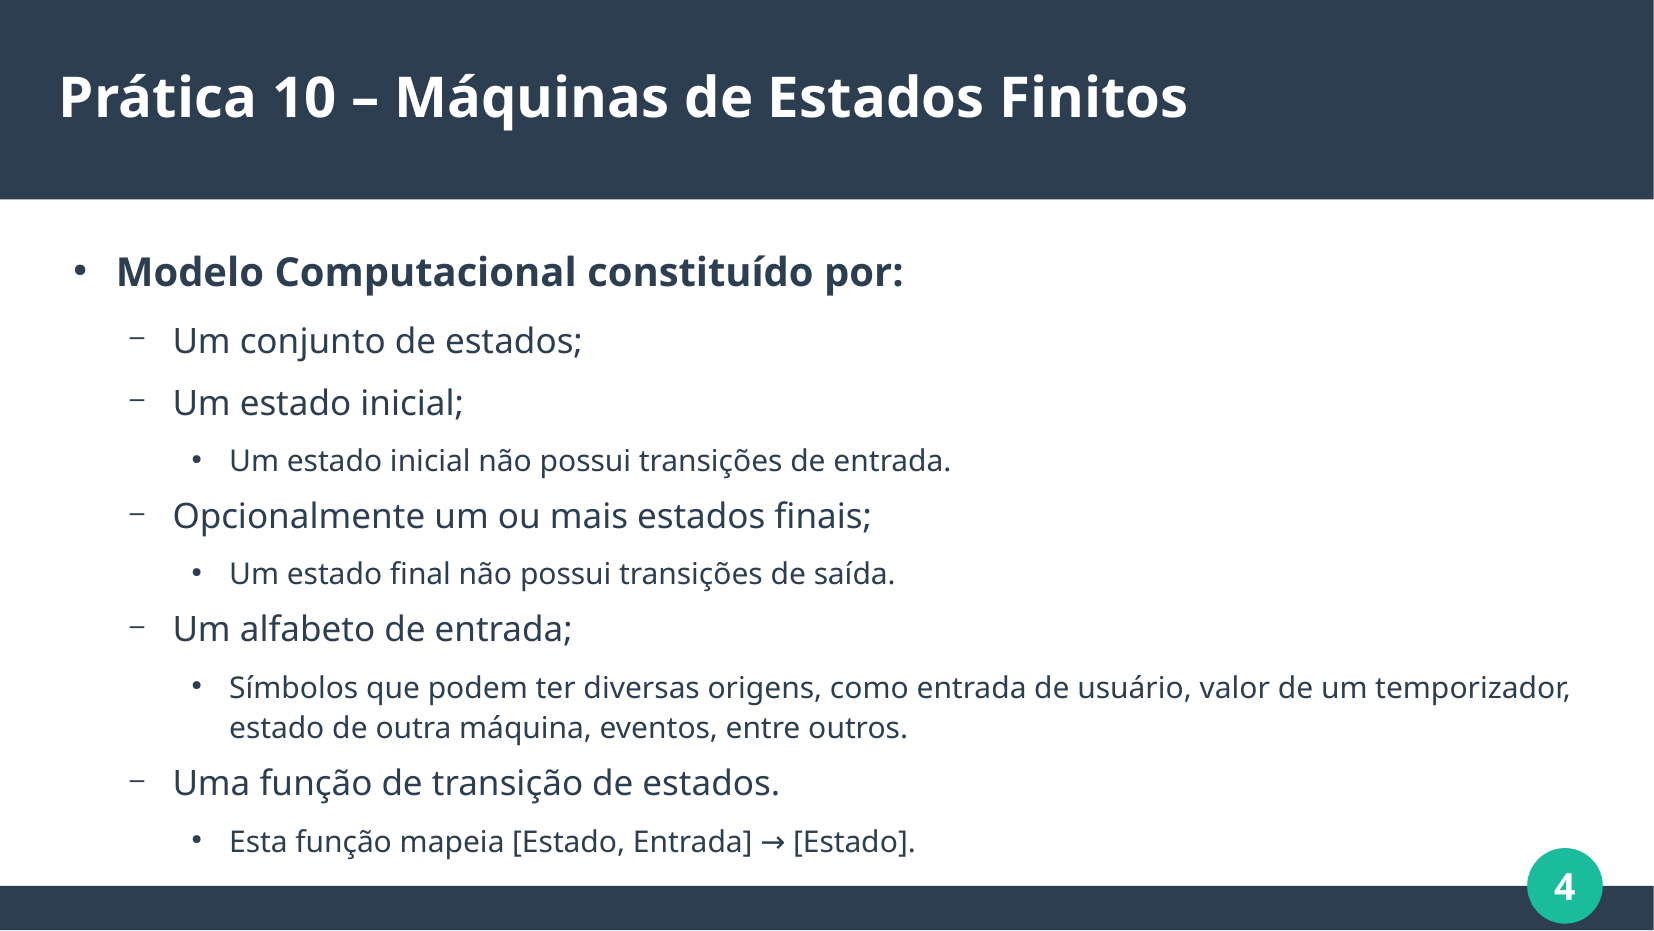

# Prática 10 – Máquinas de Estados Finitos
Modelo Computacional constituído por:
Um conjunto de estados;
Um estado inicial;
Um estado inicial não possui transições de entrada.
Opcionalmente um ou mais estados finais;
Um estado final não possui transições de saída.
Um alfabeto de entrada;
Símbolos que podem ter diversas origens, como entrada de usuário, valor de um temporizador, estado de outra máquina, eventos, entre outros.
Uma função de transição de estados.
Esta função mapeia [Estado, Entrada] → [Estado].